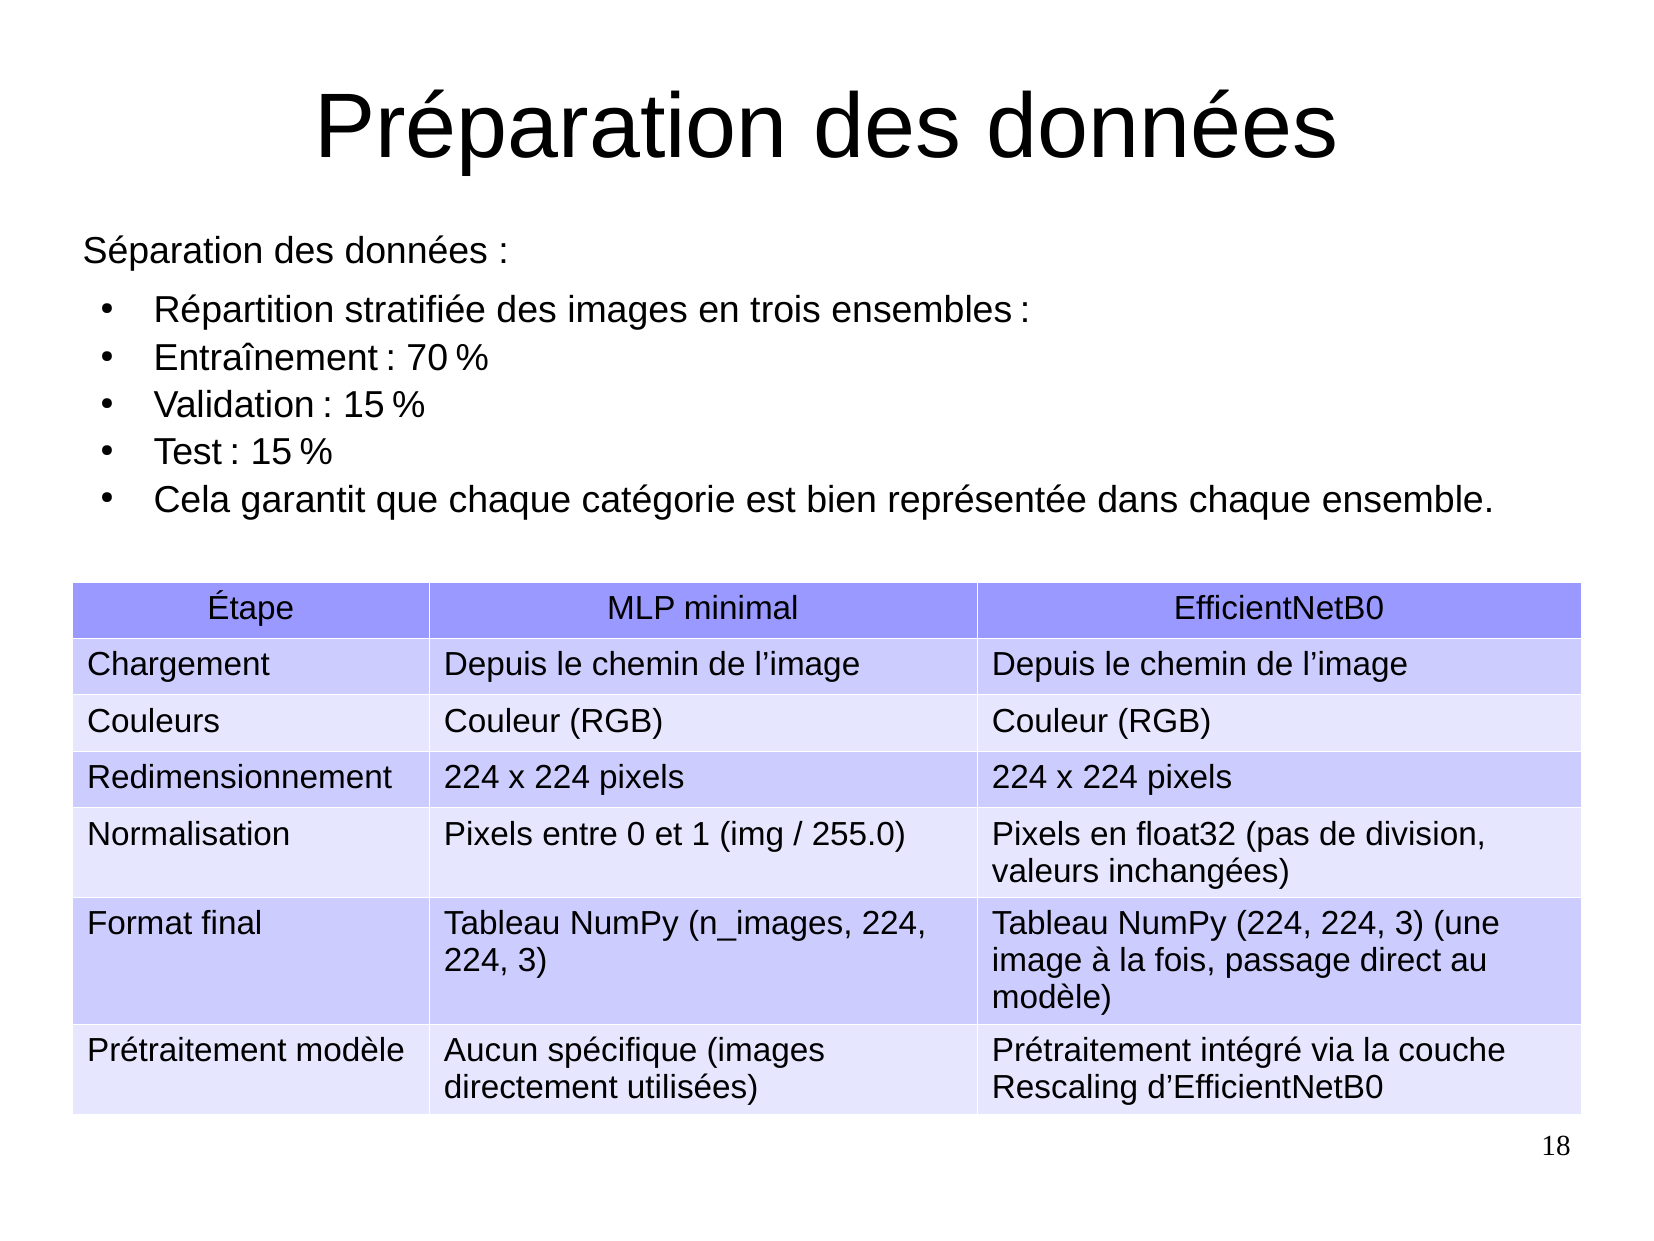

# Préparation des données
Séparation des données :
Répartition stratifiée des images en trois ensembles :
Entraînement : 70 %
Validation : 15 %
Test : 15 %
Cela garantit que chaque catégorie est bien représentée dans chaque ensemble.
| Étape | MLP minimal | EfficientNetB0 |
| --- | --- | --- |
| Chargement | Depuis le chemin de l’image | Depuis le chemin de l’image |
| Couleurs | Couleur (RGB) | Couleur (RGB) |
| Redimensionnement | 224 x 224 pixels | 224 x 224 pixels |
| Normalisation | Pixels entre 0 et 1 (img / 255.0) | Pixels en float32 (pas de division, valeurs inchangées) |
| Format final | Tableau NumPy (n\_images, 224, 224, 3) | Tableau NumPy (224, 224, 3) (une image à la fois, passage direct au modèle) |
| Prétraitement modèle | Aucun spécifique (images directement utilisées) | Prétraitement intégré via la couche Rescaling d’EfficientNetB0 |
18